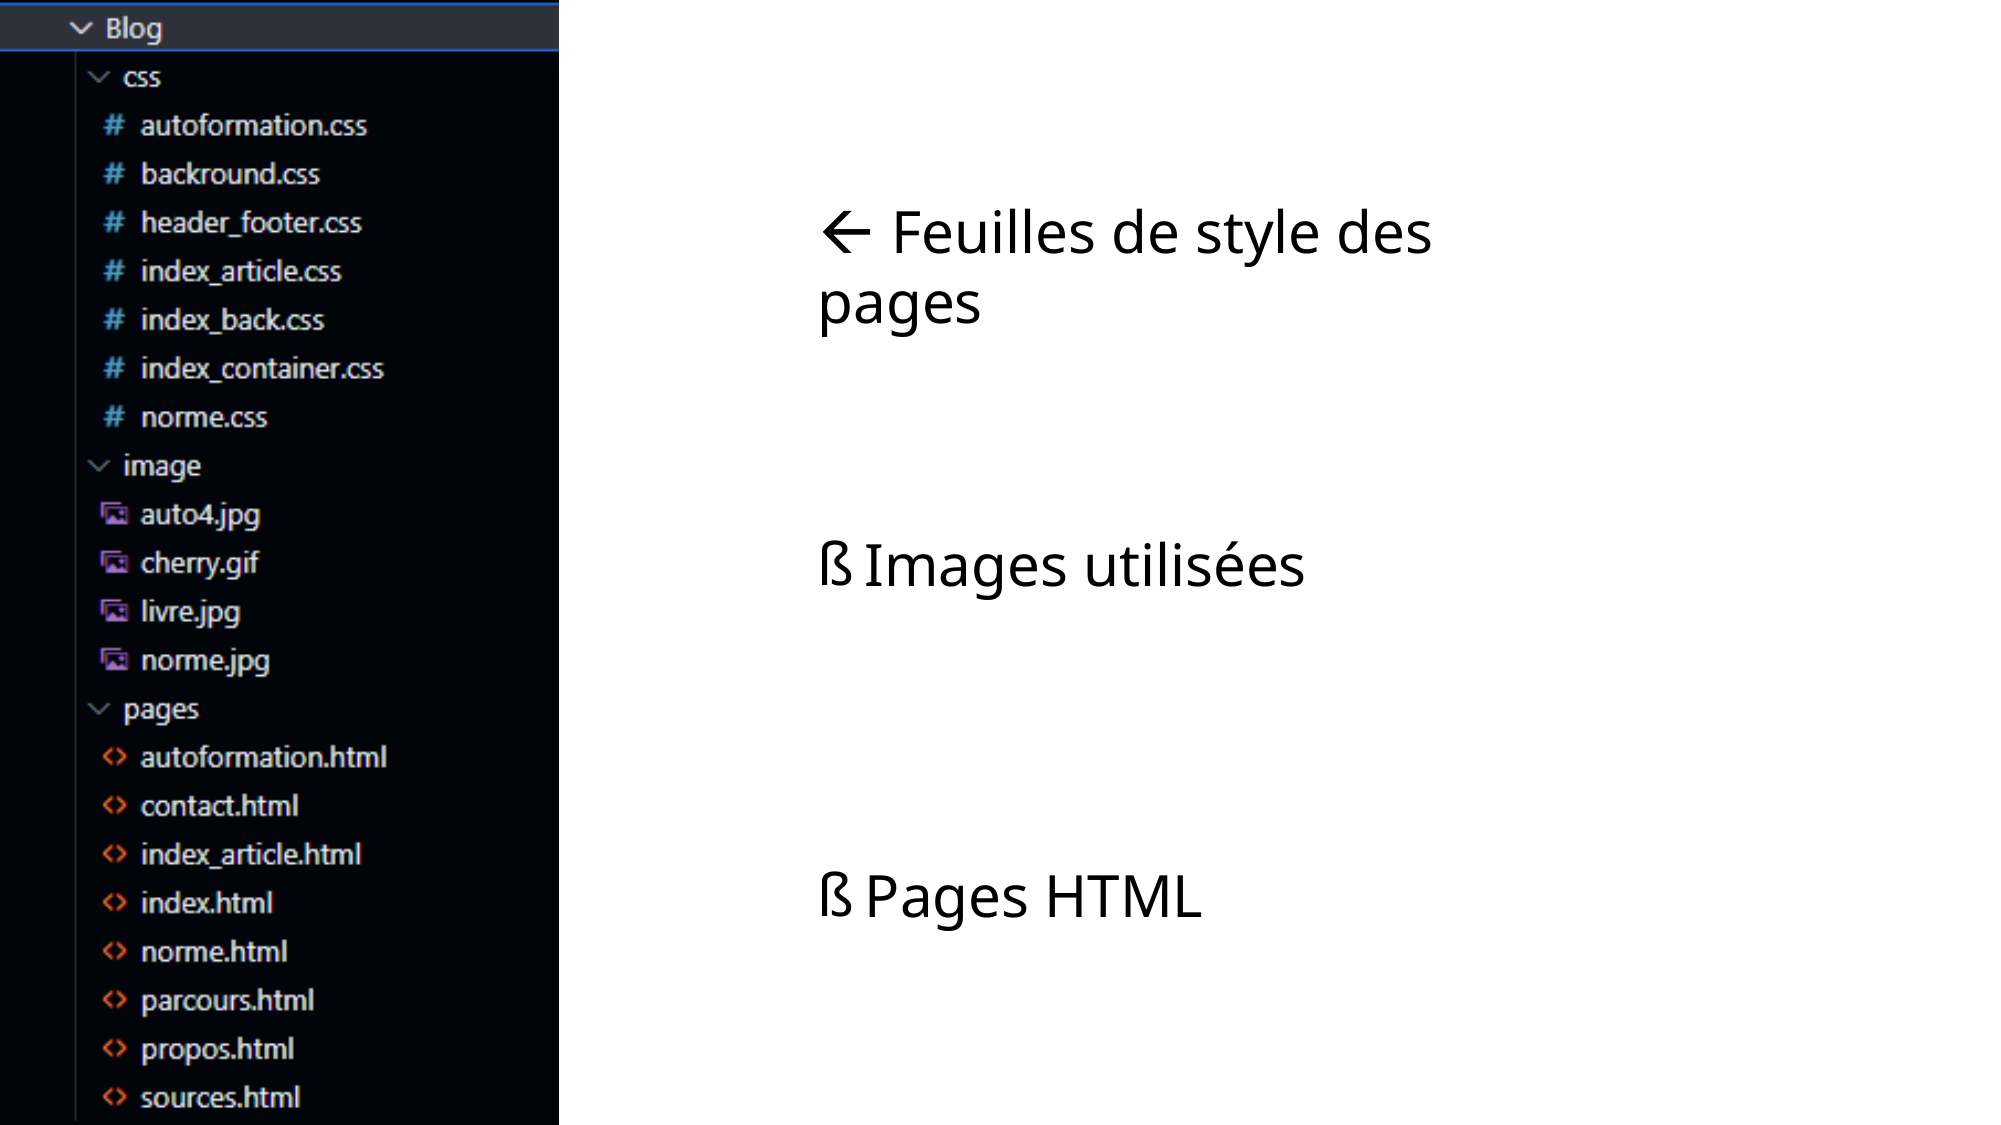

 Feuilles de style des pages
Images utilisées
Pages HTML